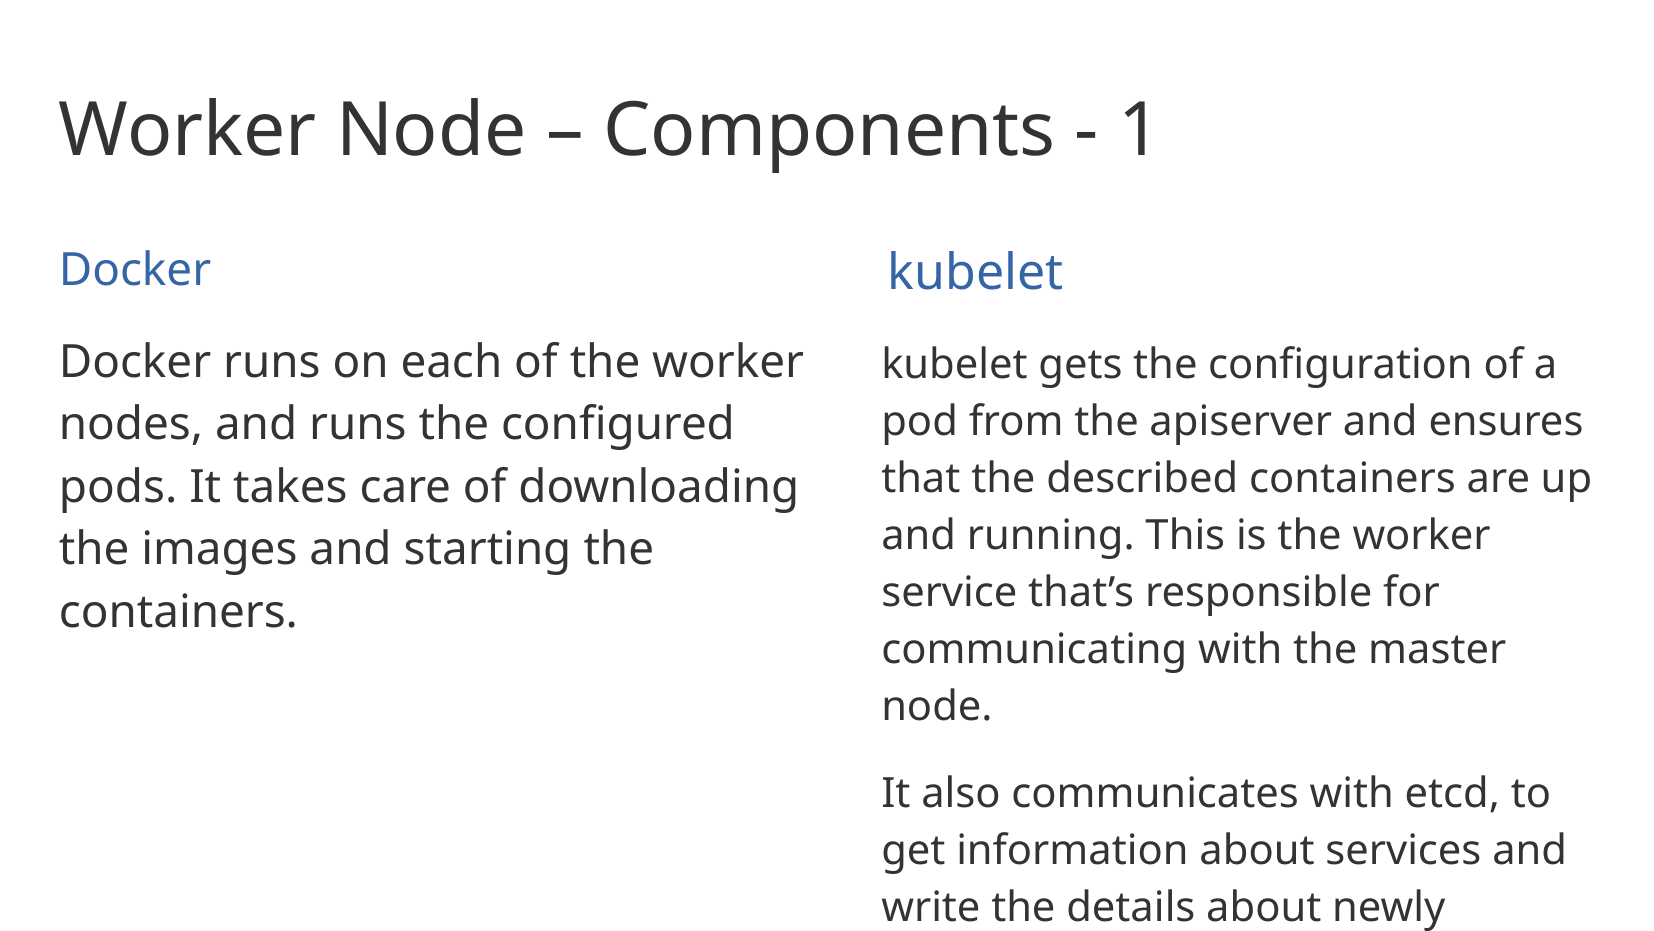

# Worker Node – Components - 1
Docker
Docker runs on each of the worker nodes, and runs the configured pods. It takes care of downloading the images and starting the containers.
kubelet
kubelet gets the configuration of a pod from the apiserver and ensures that the described containers are up and running. This is the worker service that’s responsible for communicating with the master node.
It also communicates with etcd, to get information about services and write the details about newly created ones.